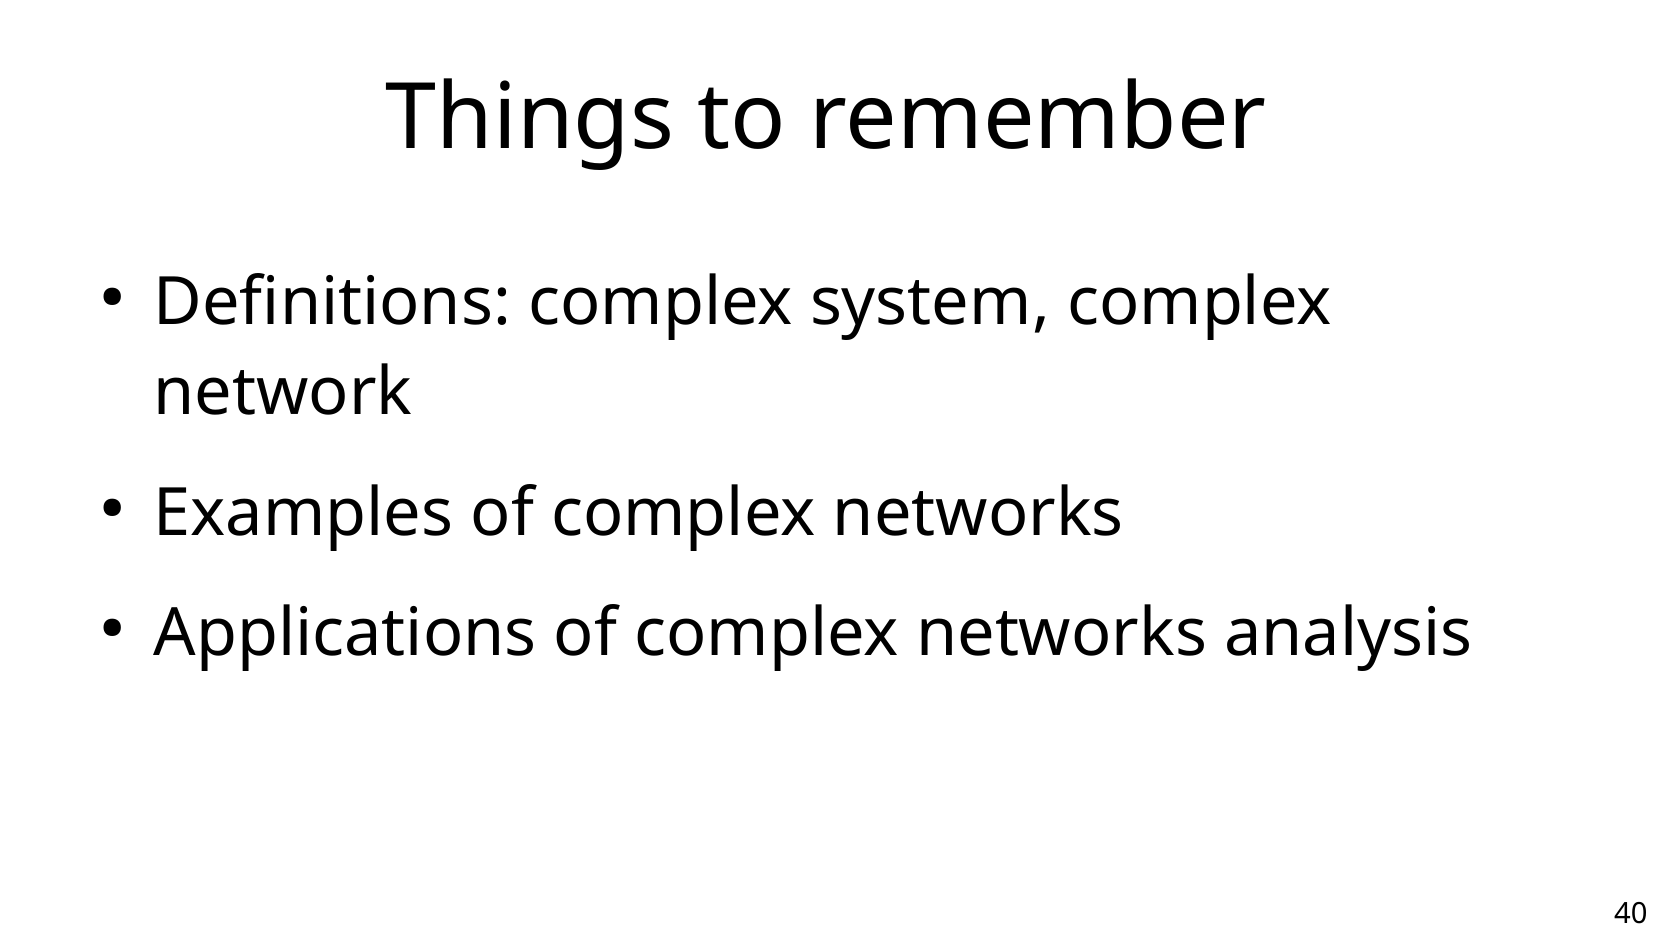

# Things to remember
Definitions: complex system, complex network
Examples of complex networks
Applications of complex networks analysis
40